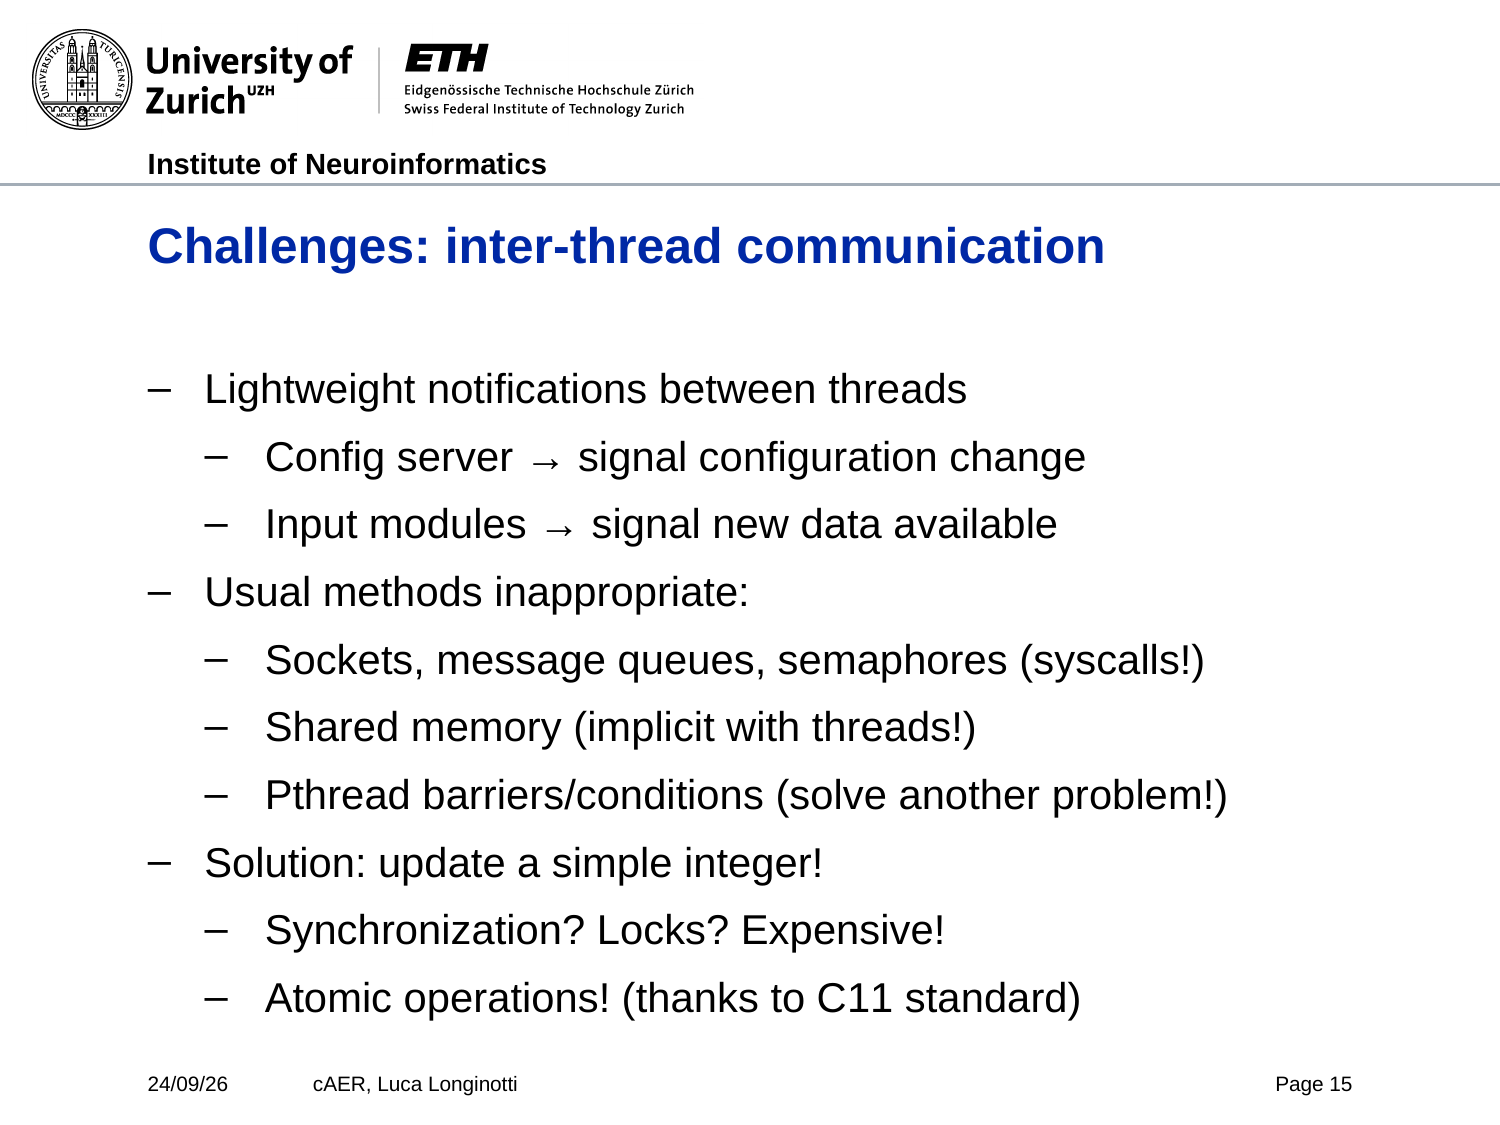

# Challenges: inter-thread communication
Lightweight notifications between threads
Config server → signal configuration change
Input modules → signal new data available
Usual methods inappropriate:
Sockets, message queues, semaphores (syscalls!)
Shared memory (implicit with threads!)
Pthread barriers/conditions (solve another problem!)
Solution: update a simple integer!
Synchronization? Locks? Expensive!
Atomic operations! (thanks to C11 standard)
cAER, Luca Longinotti
15